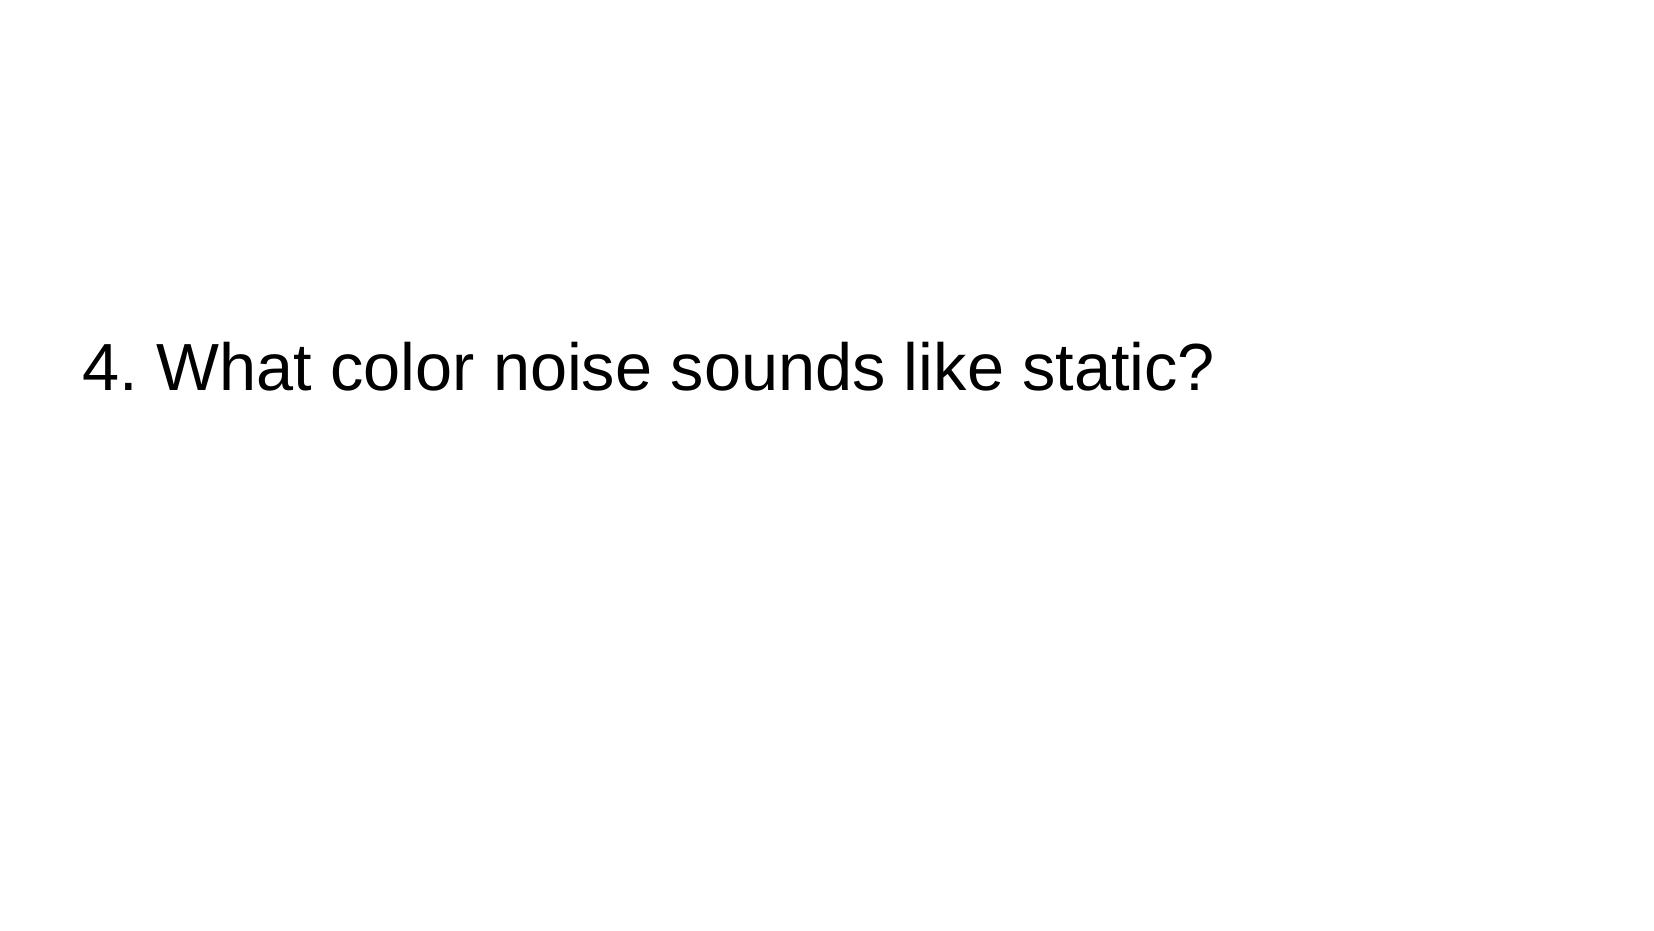

# 4. What color noise sounds like static?